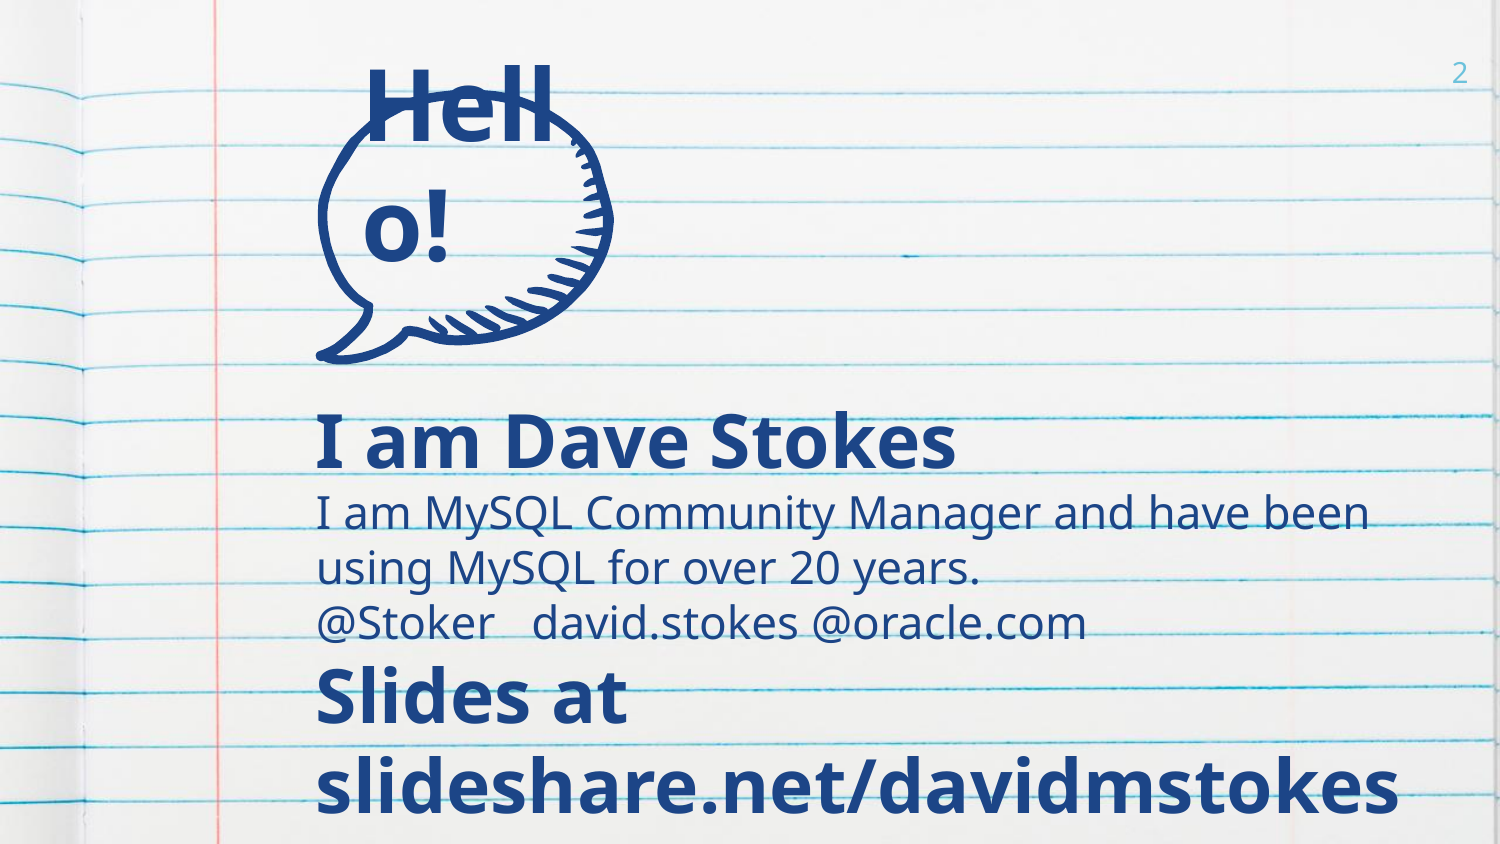

# Hello!
I am Dave Stokes
I am MySQL Community Manager and have been using MySQL for over 20 years.
@Stoker david.stokes @oracle.com
Slides at slideshare.net/davidmstokes and github.com/davidmstokes/tutorials